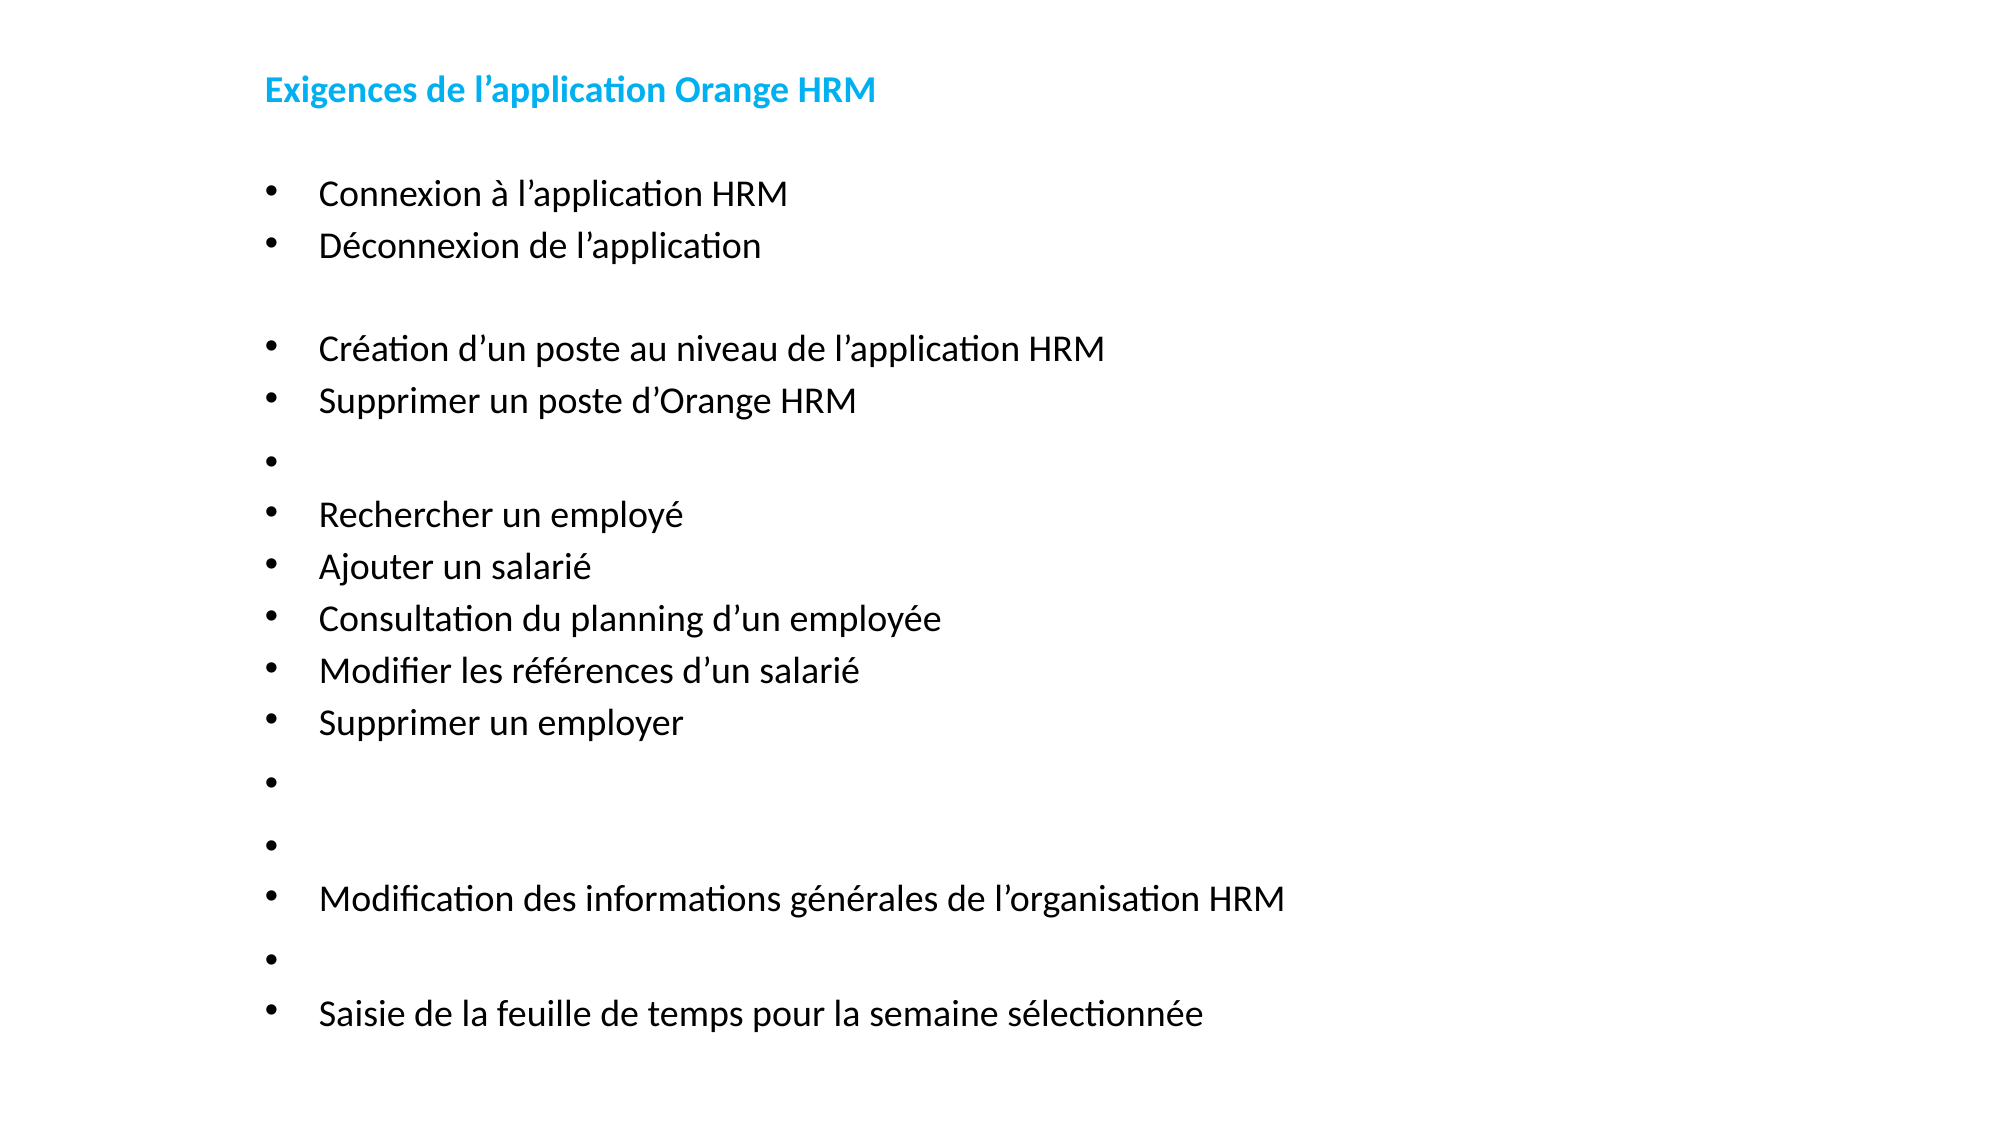

# Exigences de l’application Orange HRM
Connexion à l’application HRM
Déconnexion de l’application
Création d’un poste au niveau de l’application HRM
Supprimer un poste d’Orange HRM
Rechercher un employé
Ajouter un salarié
Consultation du planning d’un employée
Modifier les références d’un salarié
Supprimer un employer
Modification des informations générales de l’organisation HRM
Saisie de la feuille de temps pour la semaine sélectionnée